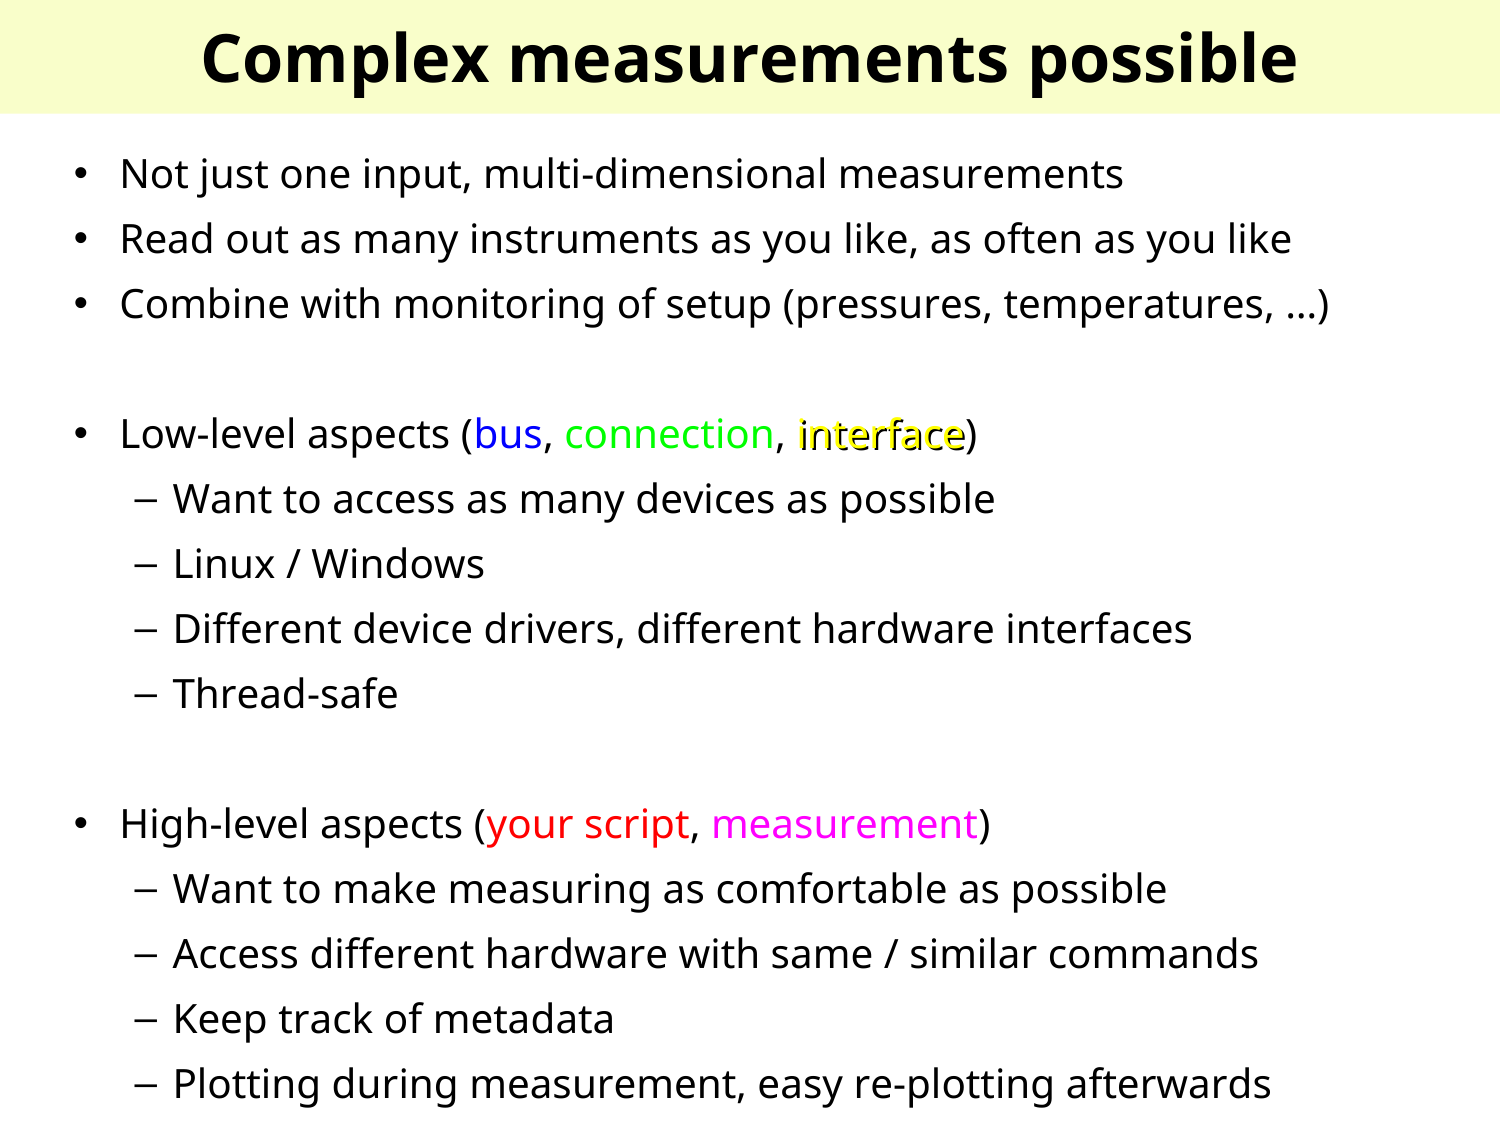

# Complex measurements possible
Not just one input, multi-dimensional measurements
Read out as many instruments as you like, as often as you like
Combine with monitoring of setup (pressures, temperatures, …)
Low-level aspects (bus, connection, interface)
Want to access as many devices as possible
Linux / Windows
Different device drivers, different hardware interfaces
Thread-safe
High-level aspects (your script, measurement)
Want to make measuring as comfortable as possible
Access different hardware with same / similar commands
Keep track of metadata
Plotting during measurement, easy re-plotting afterwards